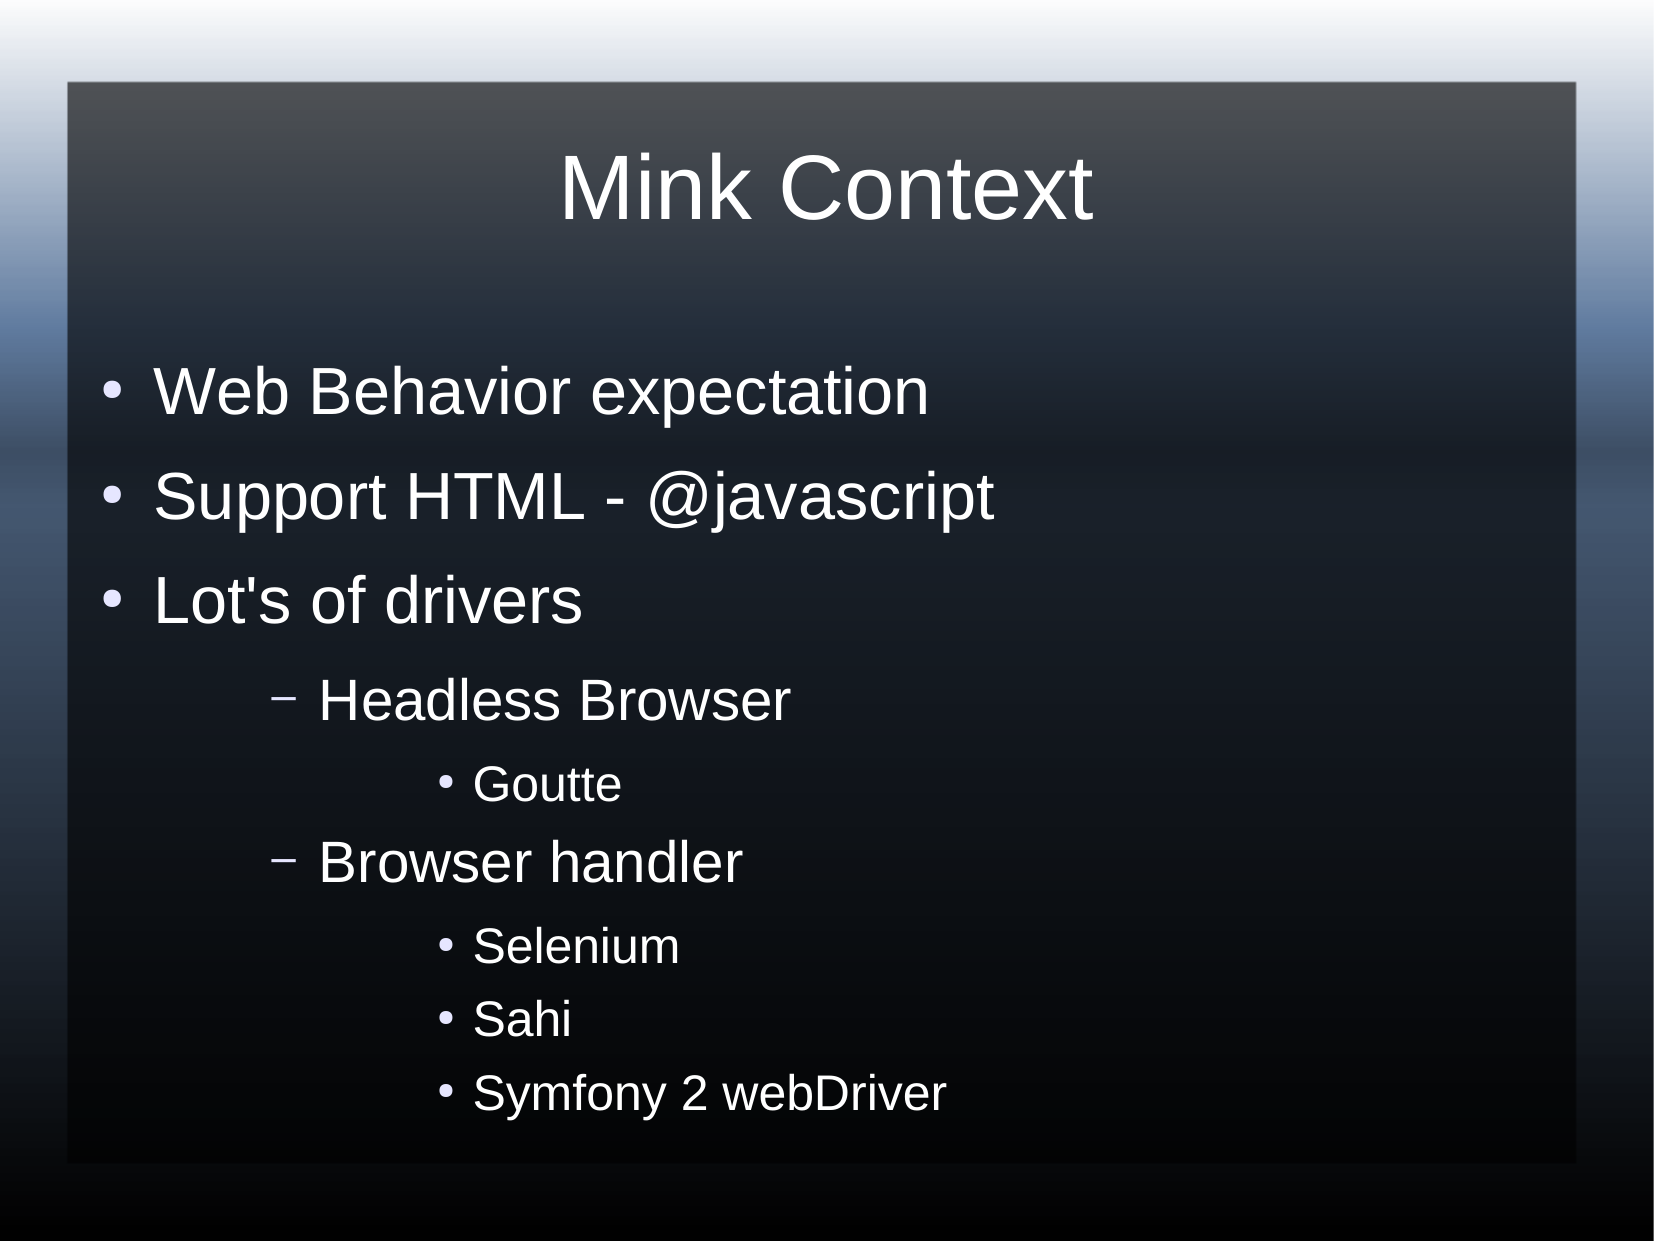

# Mink Context
Web Behavior expectation
Support HTML - @javascript
Lot's of drivers
Headless Browser
Goutte
Browser handler
Selenium
Sahi
Symfony 2 webDriver